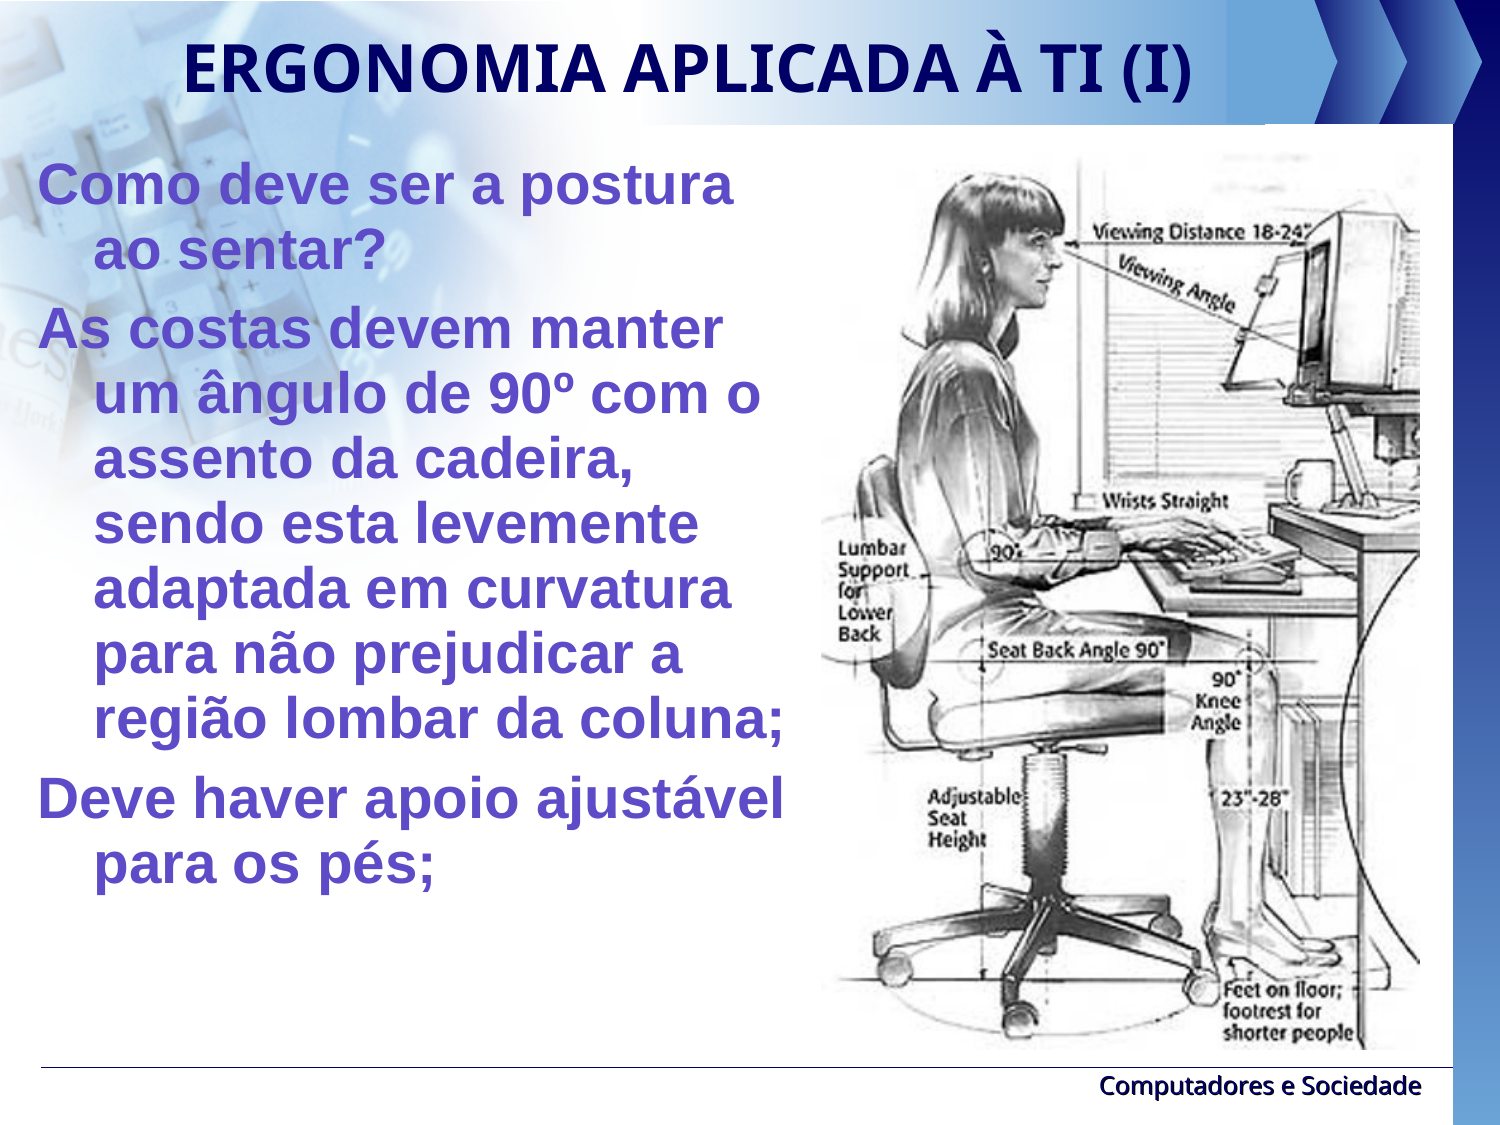

# ERGONOMIA APLICADA À TI (I)
Como deve ser a postura ao sentar?
As costas devem manter um ângulo de 90º com o assento da cadeira, sendo esta levemente adaptada em curvatura para não prejudicar a região lombar da coluna;
Deve haver apoio ajustável para os pés;